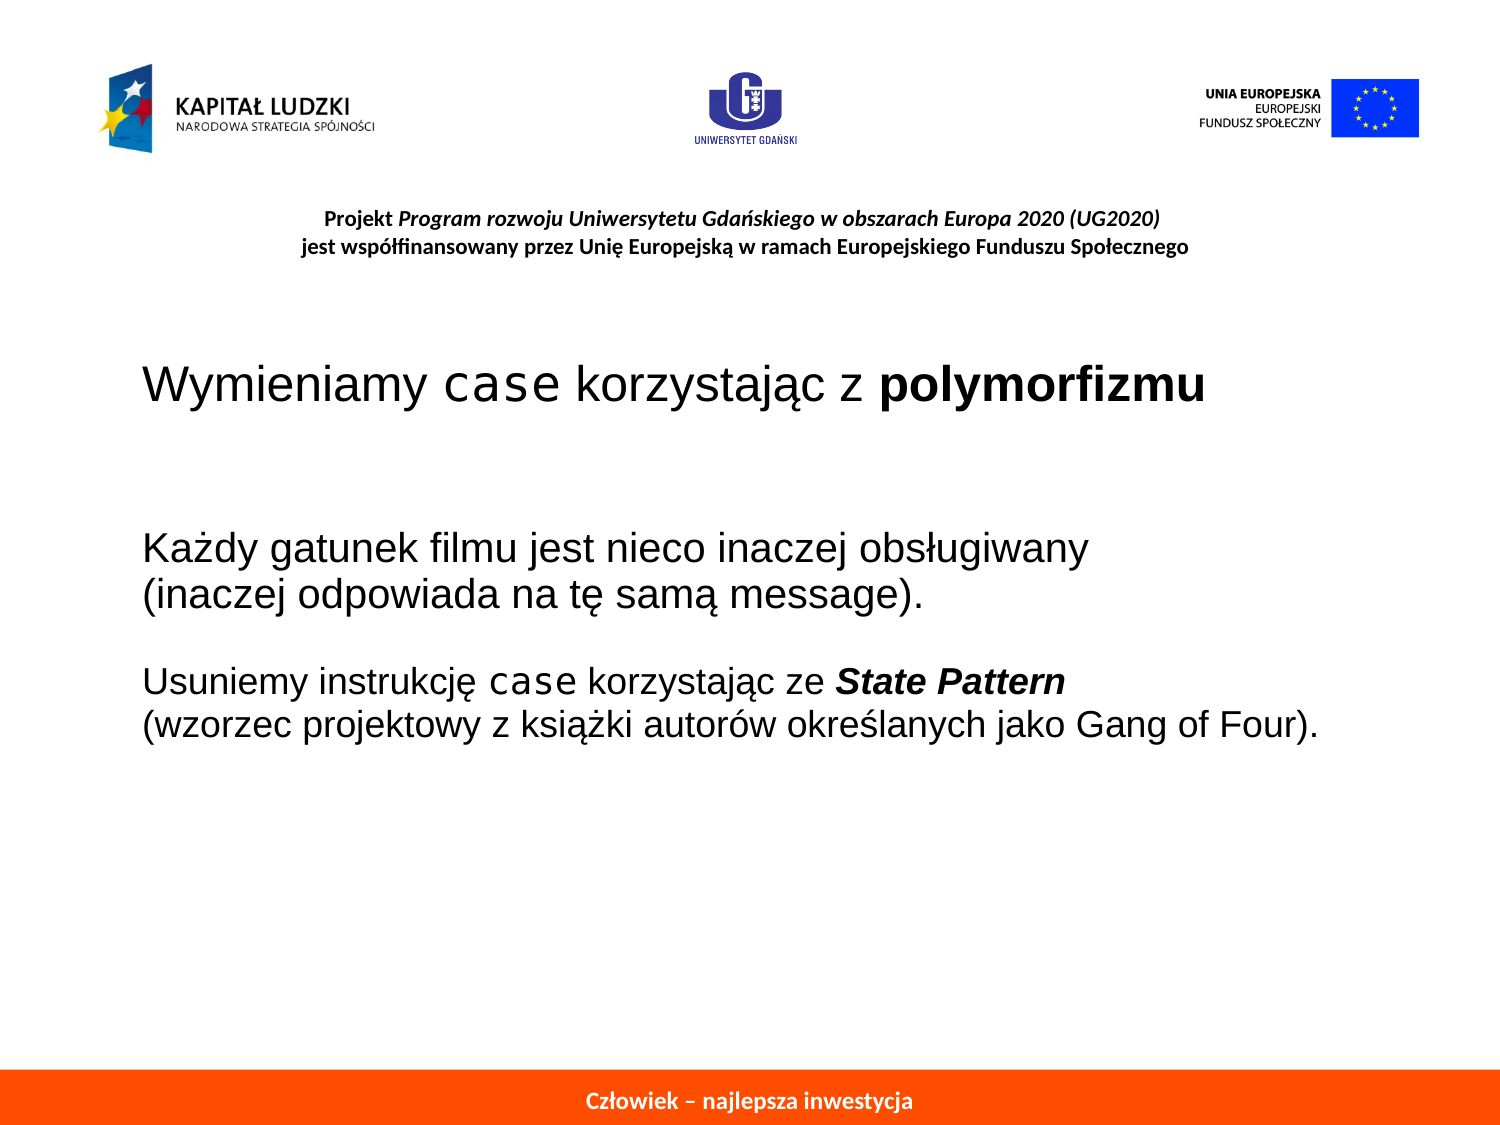

Projekt Program rozwoju Uniwersytetu Gdańskiego w obszarach Europa 2020 (UG2020)
jest współfinansowany przez Unię Europejską w ramach Europejskiego Funduszu Społecznego
Wymieniamy case korzystając z polymorfizmu
Każdy gatunek filmu jest nieco inaczej obsługiwany
(inaczej odpowiada na tę samą message).
Usuniemy instrukcję case korzystając ze State Pattern
(wzorzec projektowy z książki autorów określanych jako Gang of Four).
Człowiek – najlepsza inwestycja